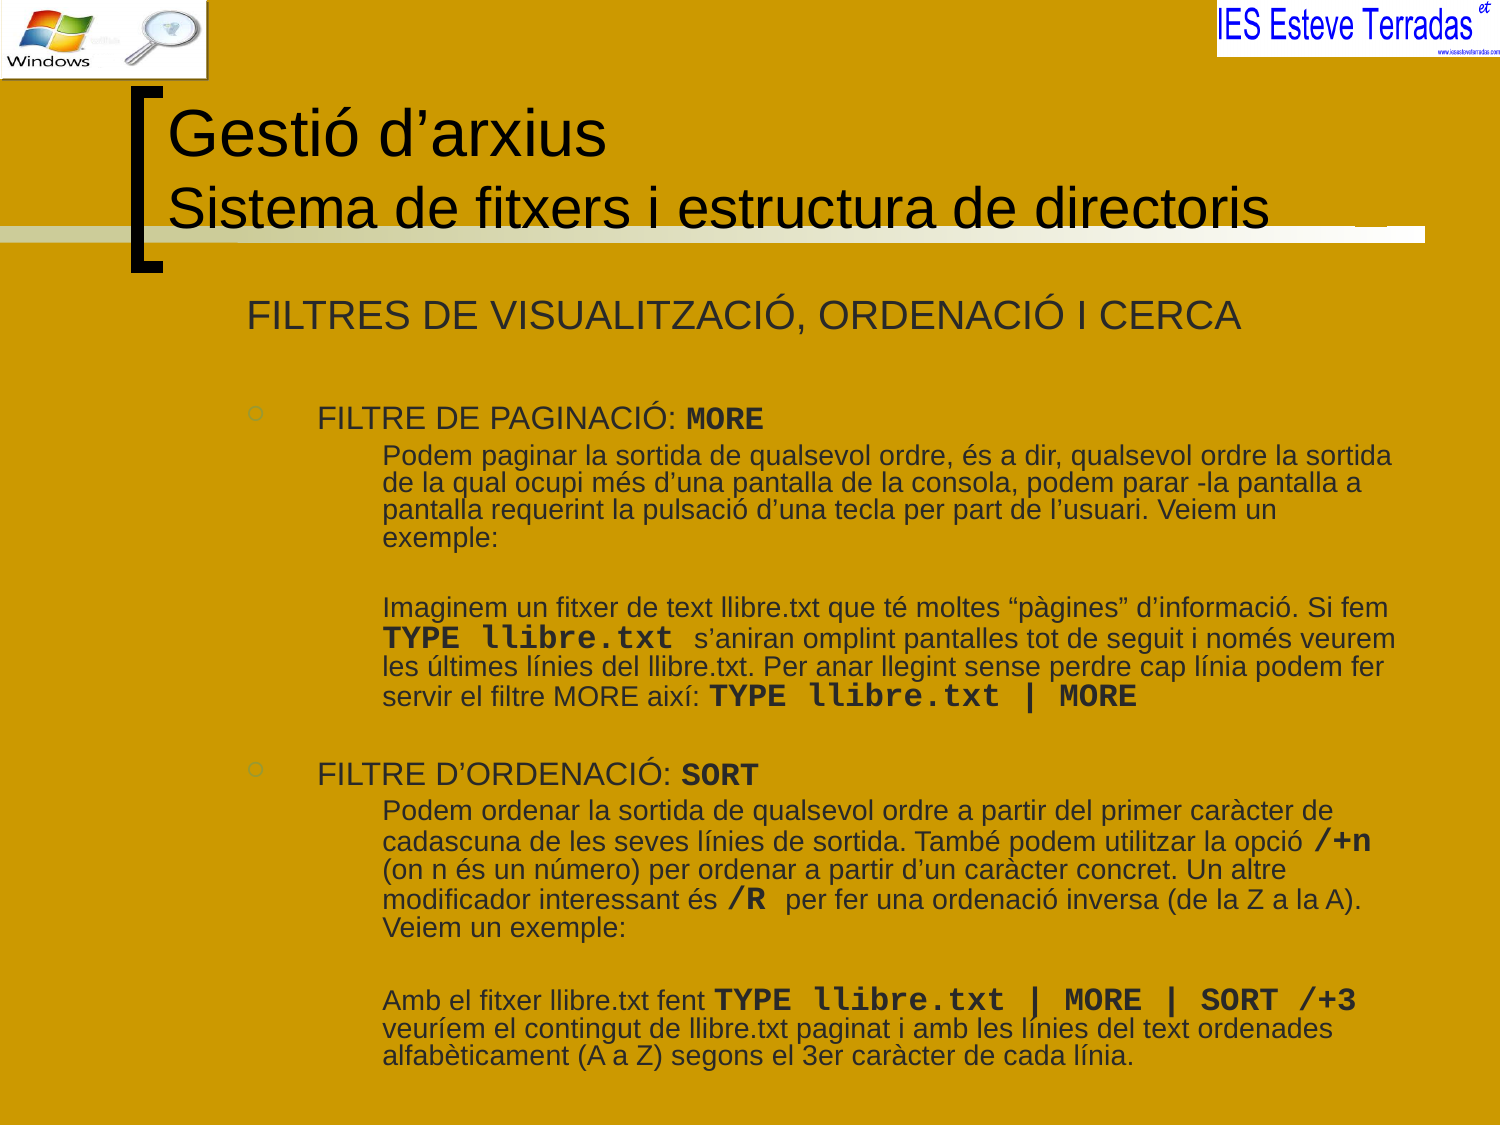

# Gestió d’arxius Sistema de fitxers i estructura de directoris
FILTRES DE VISUALITZACIÓ, ORDENACIÓ I CERCA
FILTRE DE PAGINACIÓ: MORE
Podem paginar la sortida de qualsevol ordre, és a dir, qualsevol ordre la sortida de la qual ocupi més d’una pantalla de la consola, podem parar -la pantalla a pantalla requerint la pulsació d’una tecla per part de l’usuari. Veiem un exemple:
	Imaginem un fitxer de text llibre.txt que té moltes “pàgines” d’informació. Si fem TYPE llibre.txt s’aniran omplint pantalles tot de seguit i només veurem les últimes línies del llibre.txt. Per anar llegint sense perdre cap línia podem fer servir el filtre MORE així: TYPE llibre.txt | MORE
FILTRE D’ORDENACIÓ: SORT
Podem ordenar la sortida de qualsevol ordre a partir del primer caràcter de cadascuna de les seves línies de sortida. També podem utilitzar la opció /+n (on n és un número) per ordenar a partir d’un caràcter concret. Un altre modificador interessant és /R per fer una ordenació inversa (de la Z a la A). Veiem un exemple:
	Amb el fitxer llibre.txt fent TYPE llibre.txt | MORE | SORT /+3 veuríem el contingut de llibre.txt paginat i amb les línies del text ordenades alfabèticament (A a Z) segons el 3er caràcter de cada línia.